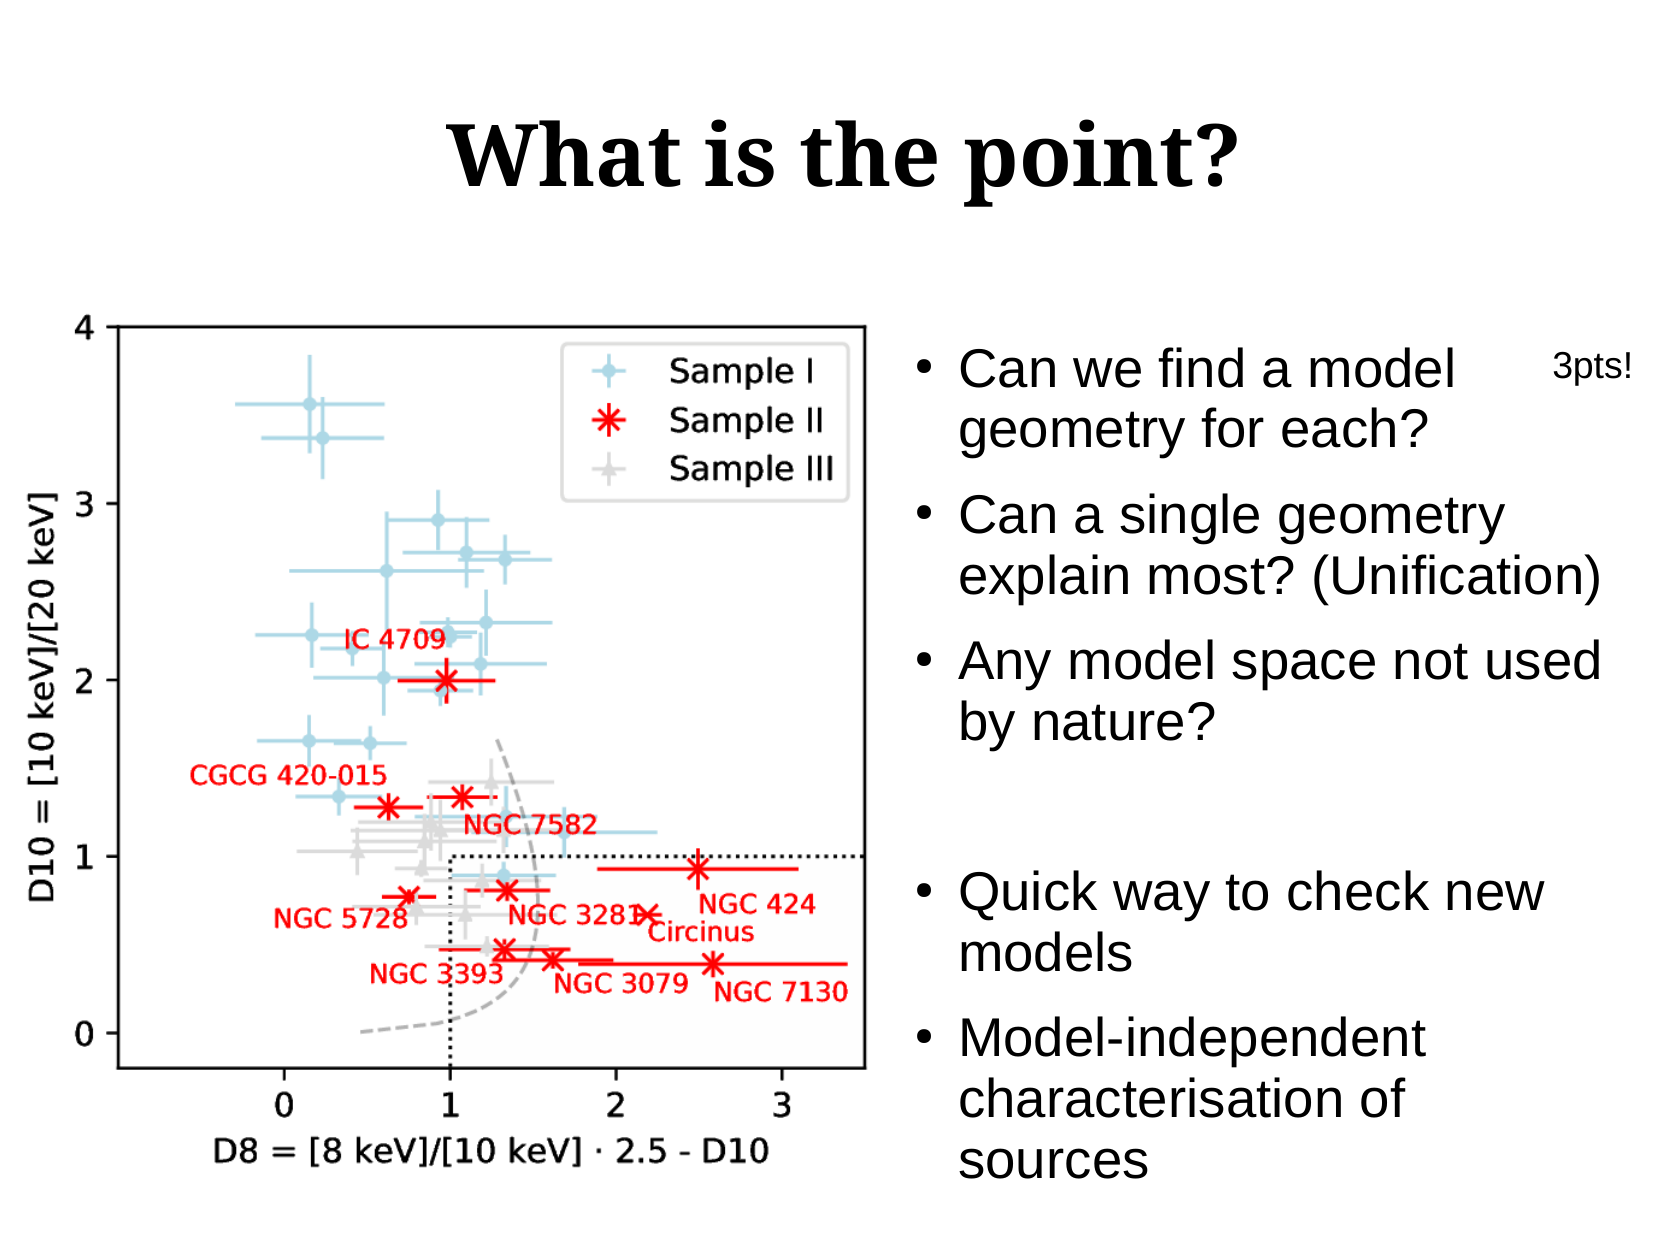

# What is the point?
Can we find a model geometry for each?
Can a single geometry explain most? (Unification)
Any model space not used by nature?
Quick way to check new models
Model-independent characterisation of sources
3pts!